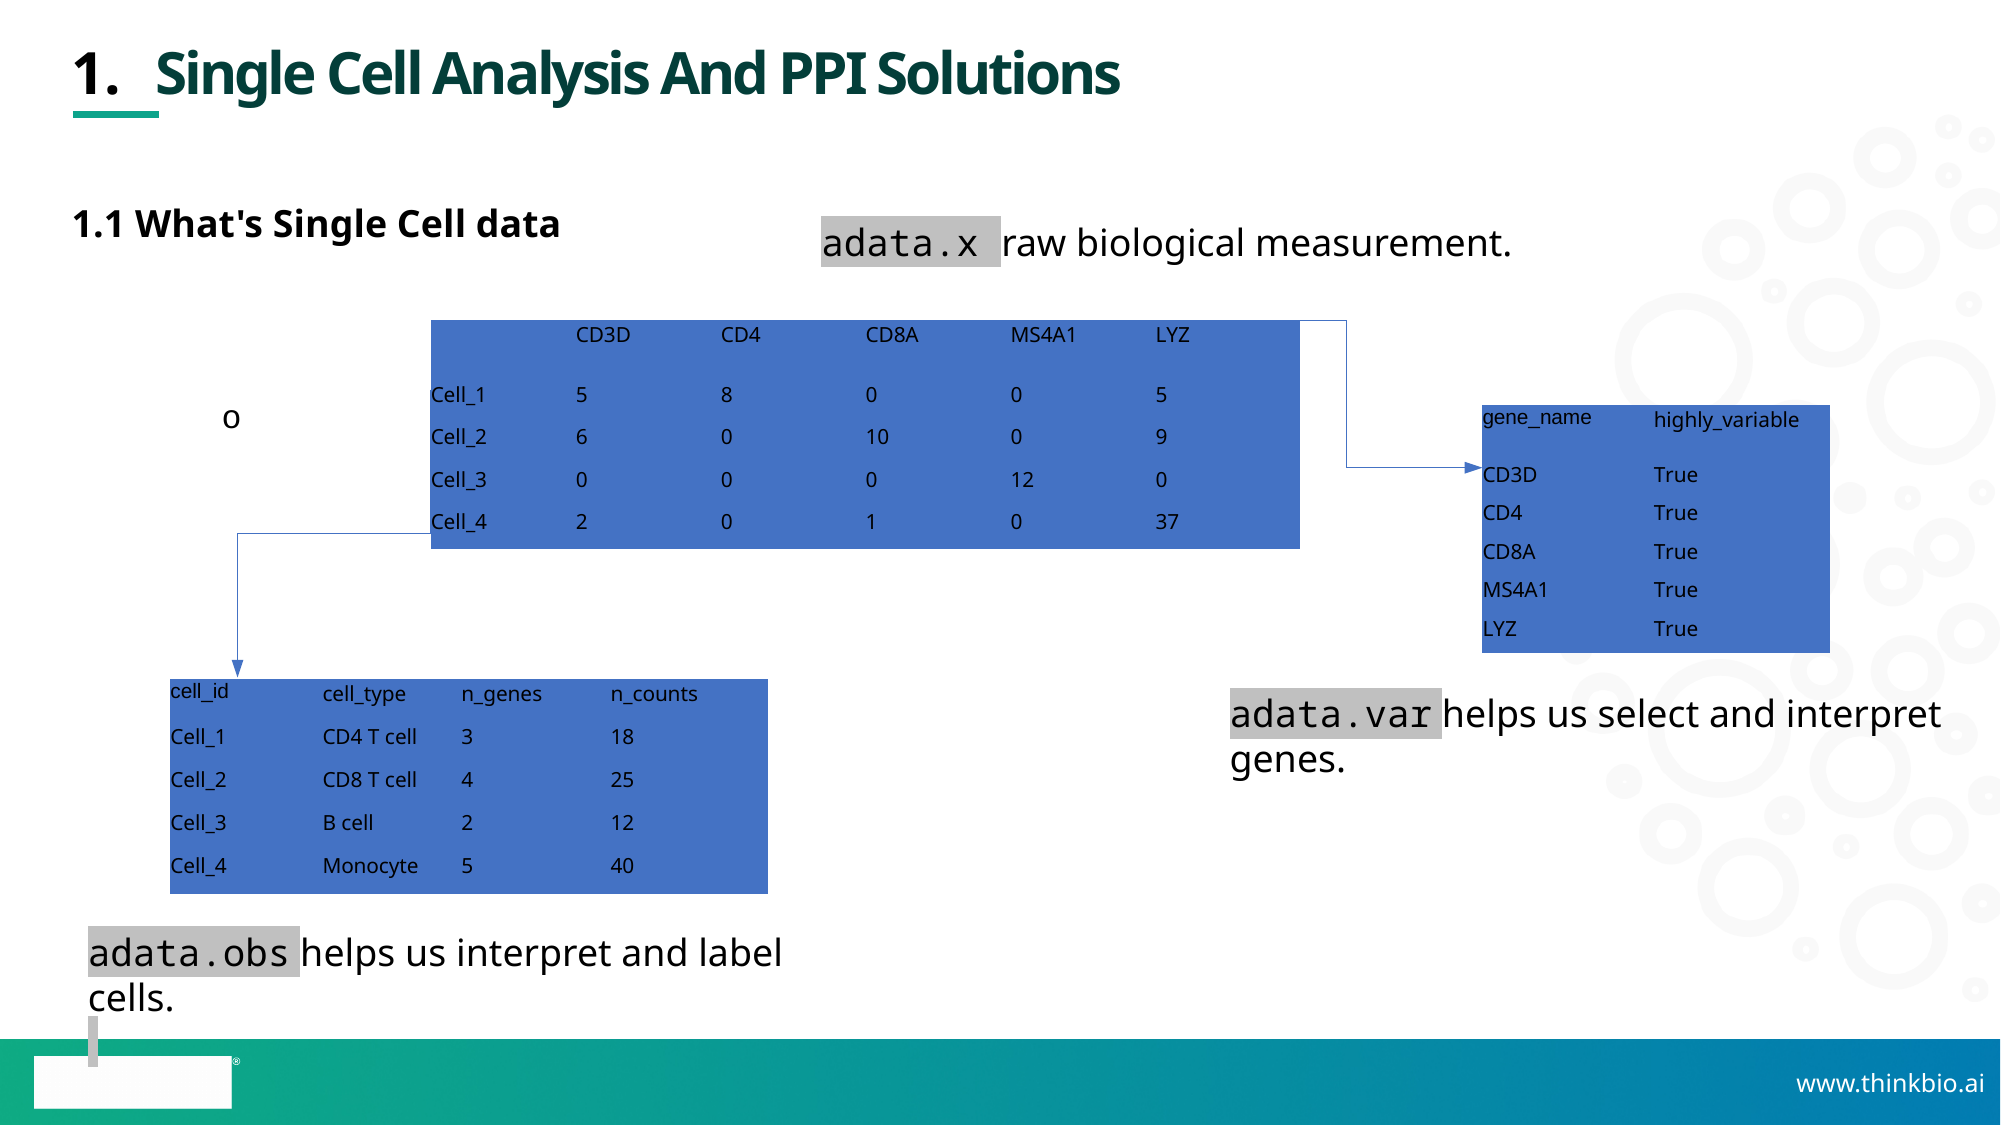

Single Cell Analysis And PPI Solutions
1.1 What's Single Cell data
adata.x raw biological measurement.
| | CD3D | CD4 | CD8A | MS4A1 | LYZ |
| --- | --- | --- | --- | --- | --- |
| Cell\_1 | 5 | 8 | 0 | 0 | 5 |
| Cell\_2 | 6 | 0 | 10 | 0 | 9 |
| Cell\_3 | 0 | 0 | 0 | 12 | 0 |
| Cell\_4 | 2 | 0 | 1 | 0 | 37 |
| gene\_name | highly\_variable |
| --- | --- |
| CD3D | True |
| CD4 | True |
| CD8A | True |
| MS4A1 | True |
| LYZ | True |
| cell\_id | cell\_type | n\_genes | n\_counts |
| --- | --- | --- | --- |
| Cell\_1 | CD4 T cell | 3 | 18 |
| Cell\_2 | CD8 T cell | 4 | 25 |
| Cell\_3 | B cell | 2 | 12 |
| Cell\_4 | Monocyte | 5 | 40 |
adata.var helps us select and interpret genes.
adata.obs helps us interpret and label cells.